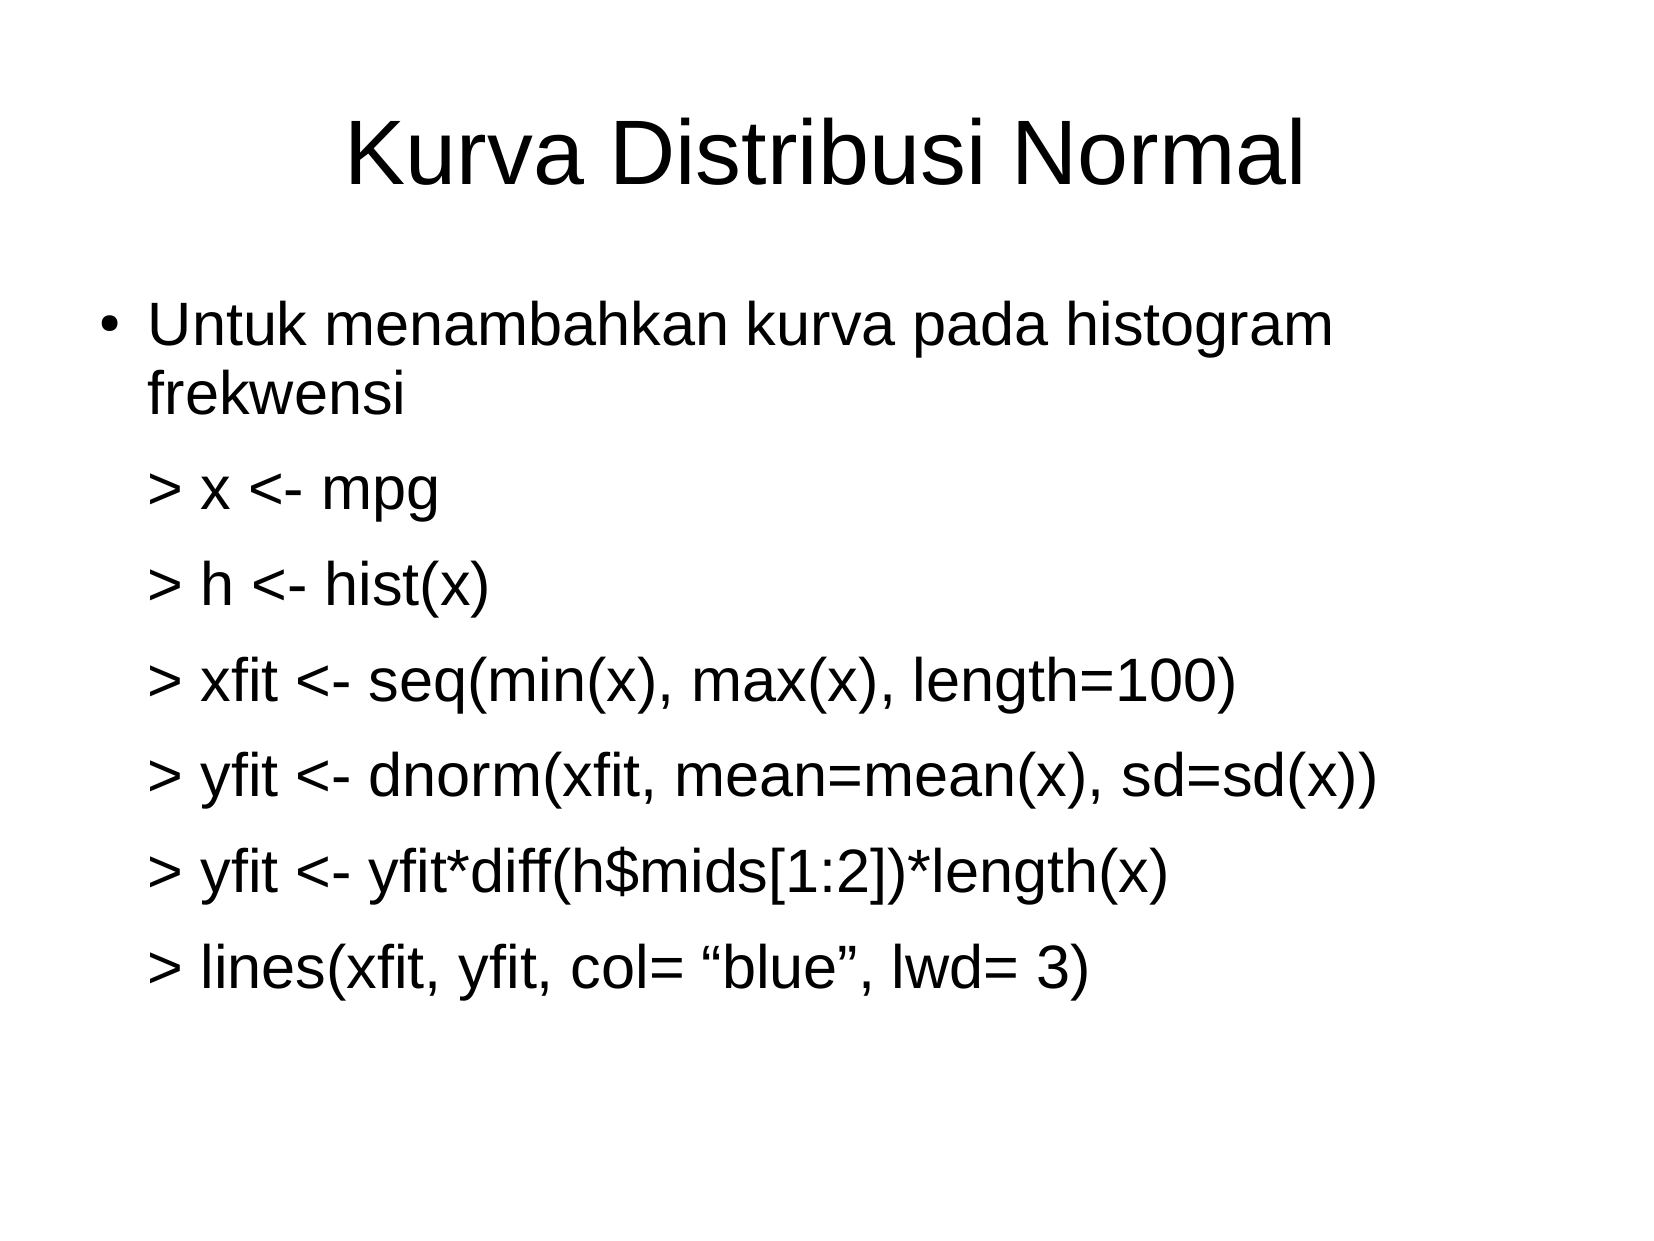

# Kurva Distribusi Normal
Untuk menambahkan kurva pada histogram frekwensi
> x <- mpg
> h <- hist(x)
> xfit <- seq(min(x), max(x), length=100)
> yfit <- dnorm(xfit, mean=mean(x), sd=sd(x))
> yfit <- yfit*diff(h$mids[1:2])*length(x)
> lines(xfit, yfit, col= “blue”, lwd= 3)